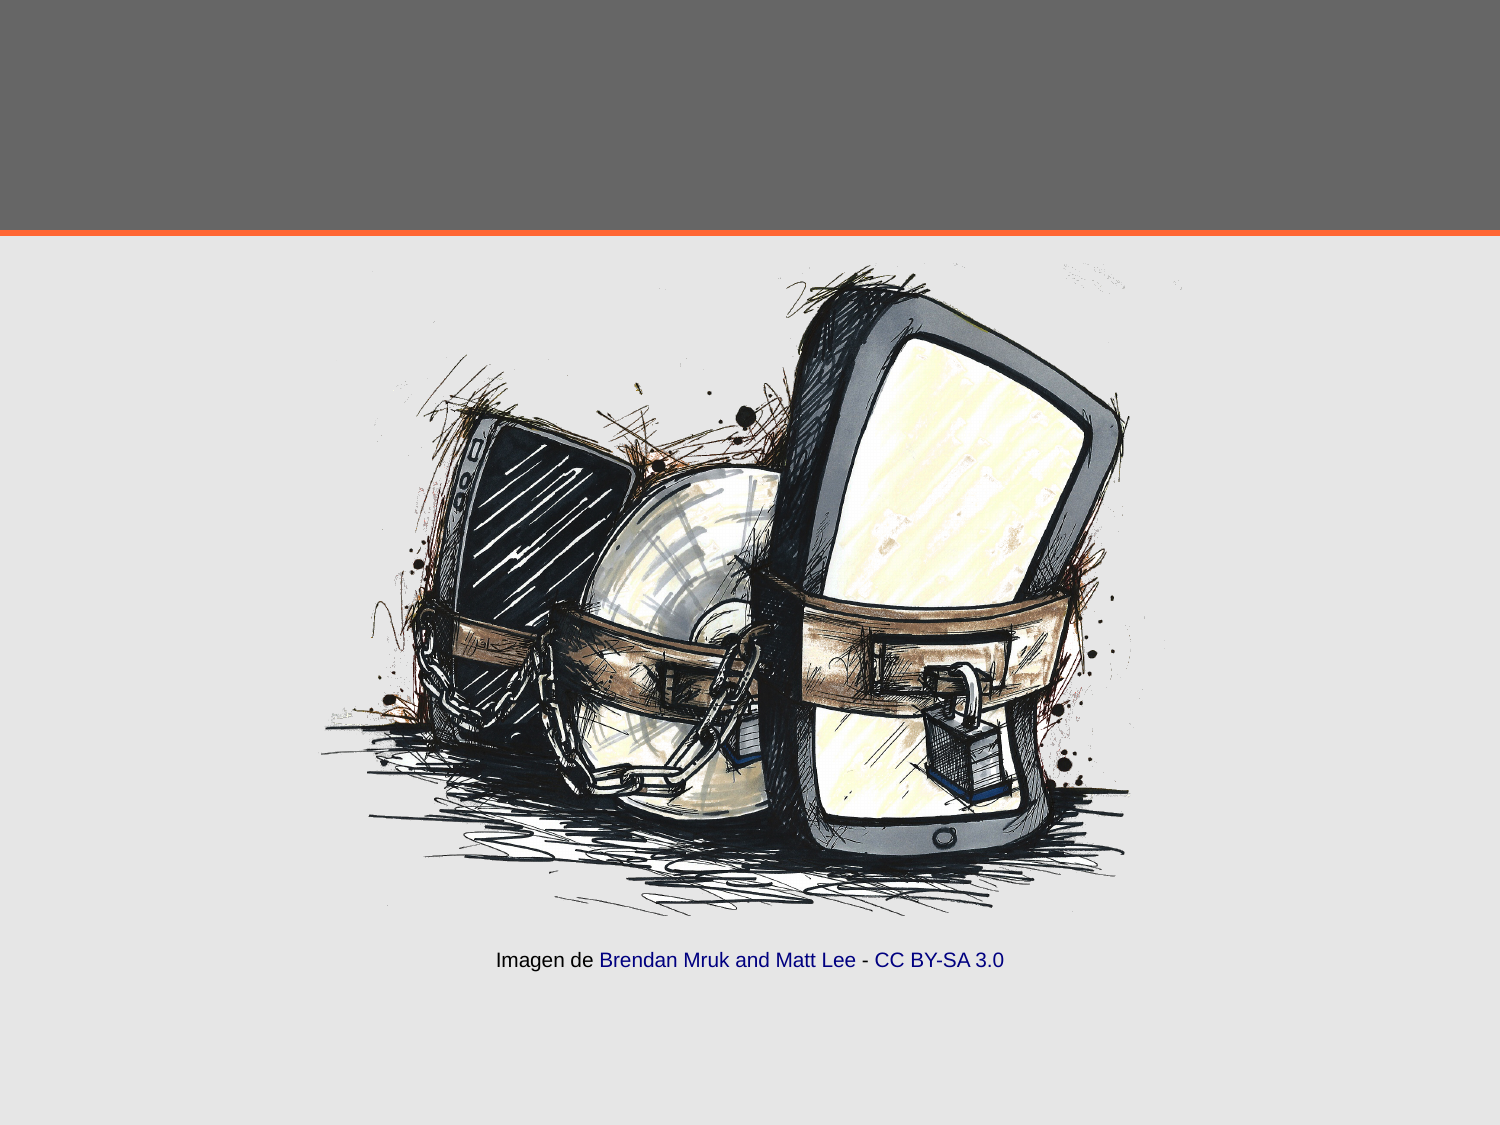

#
Imagen de Brendan Mruk and Matt Lee - CC BY-SA 3.0